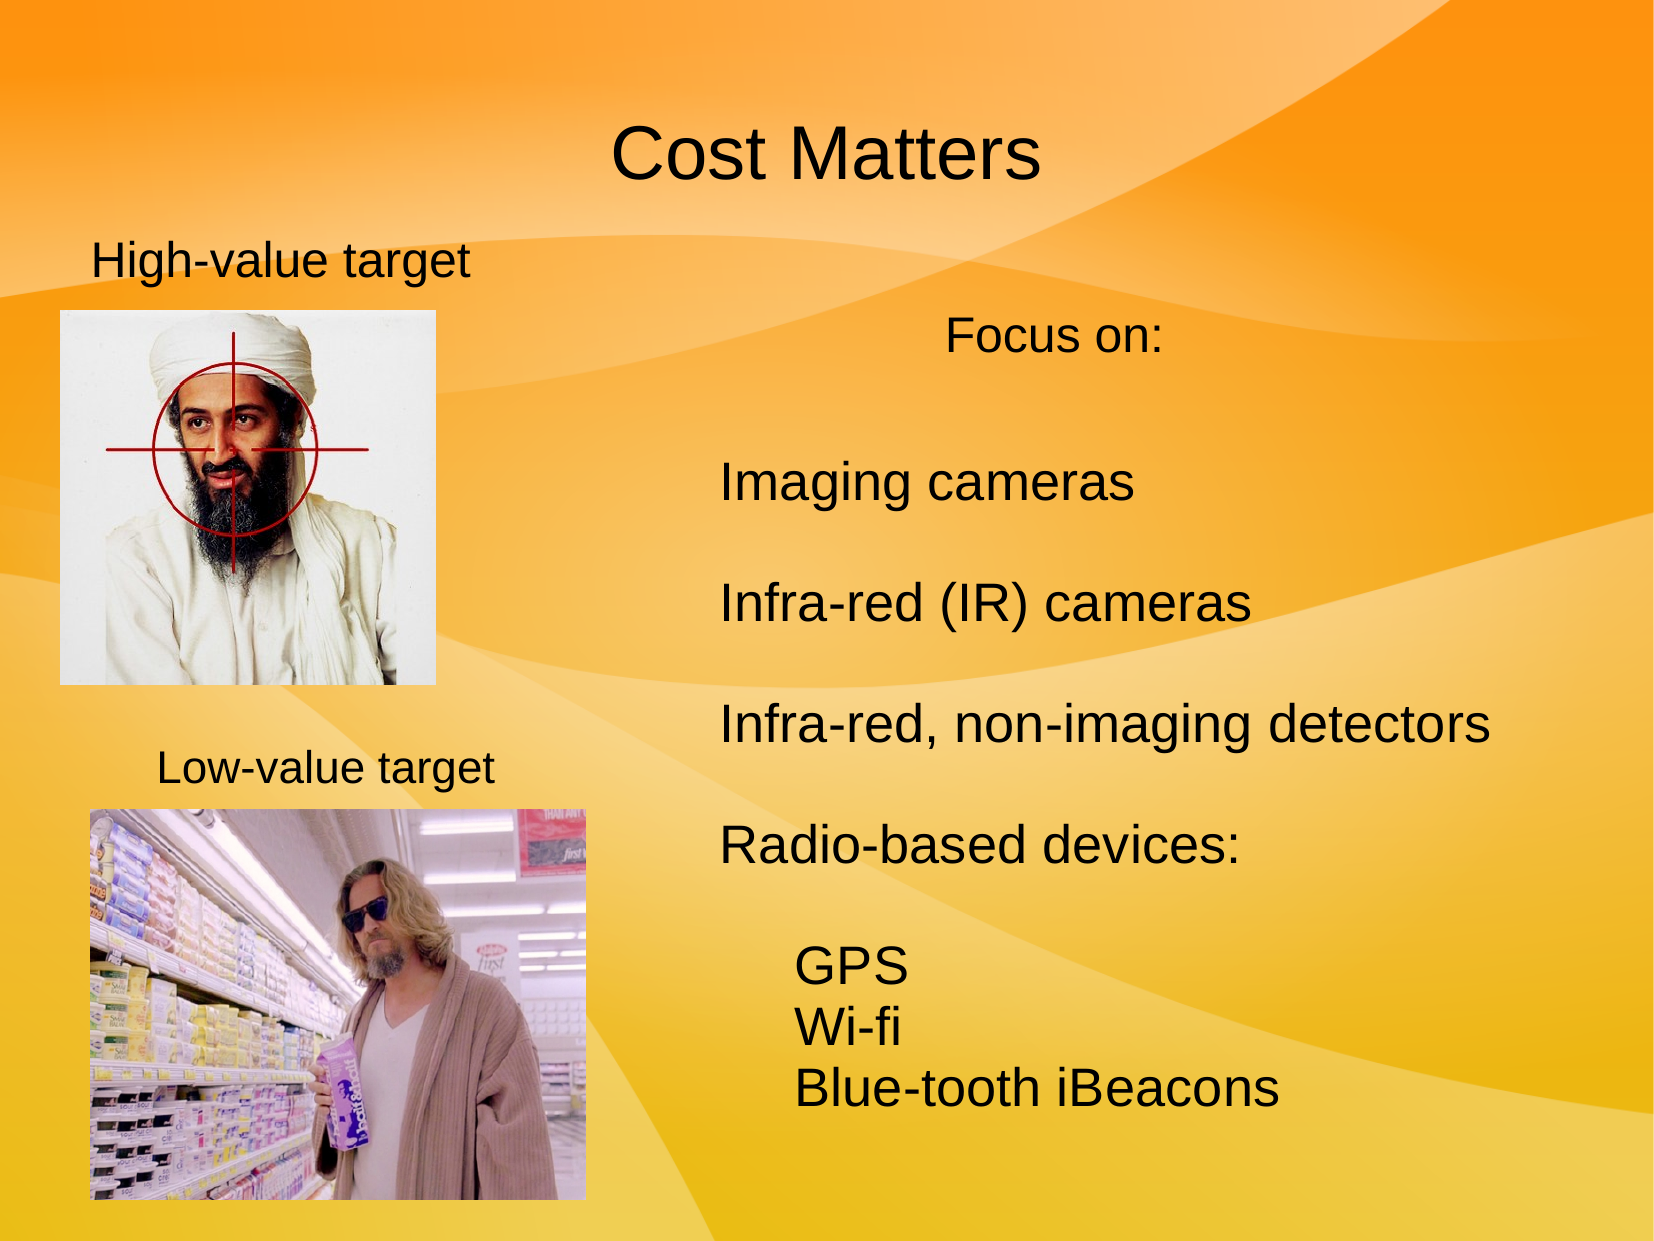

# Cost Matters
High-value target
Focus on:
Imaging cameras
Infra-red (IR) cameras
Infra-red, non-imaging detectors
Radio-based devices:
	GPS
	Wi-fi
	Blue-tooth iBeacons
Low-value target